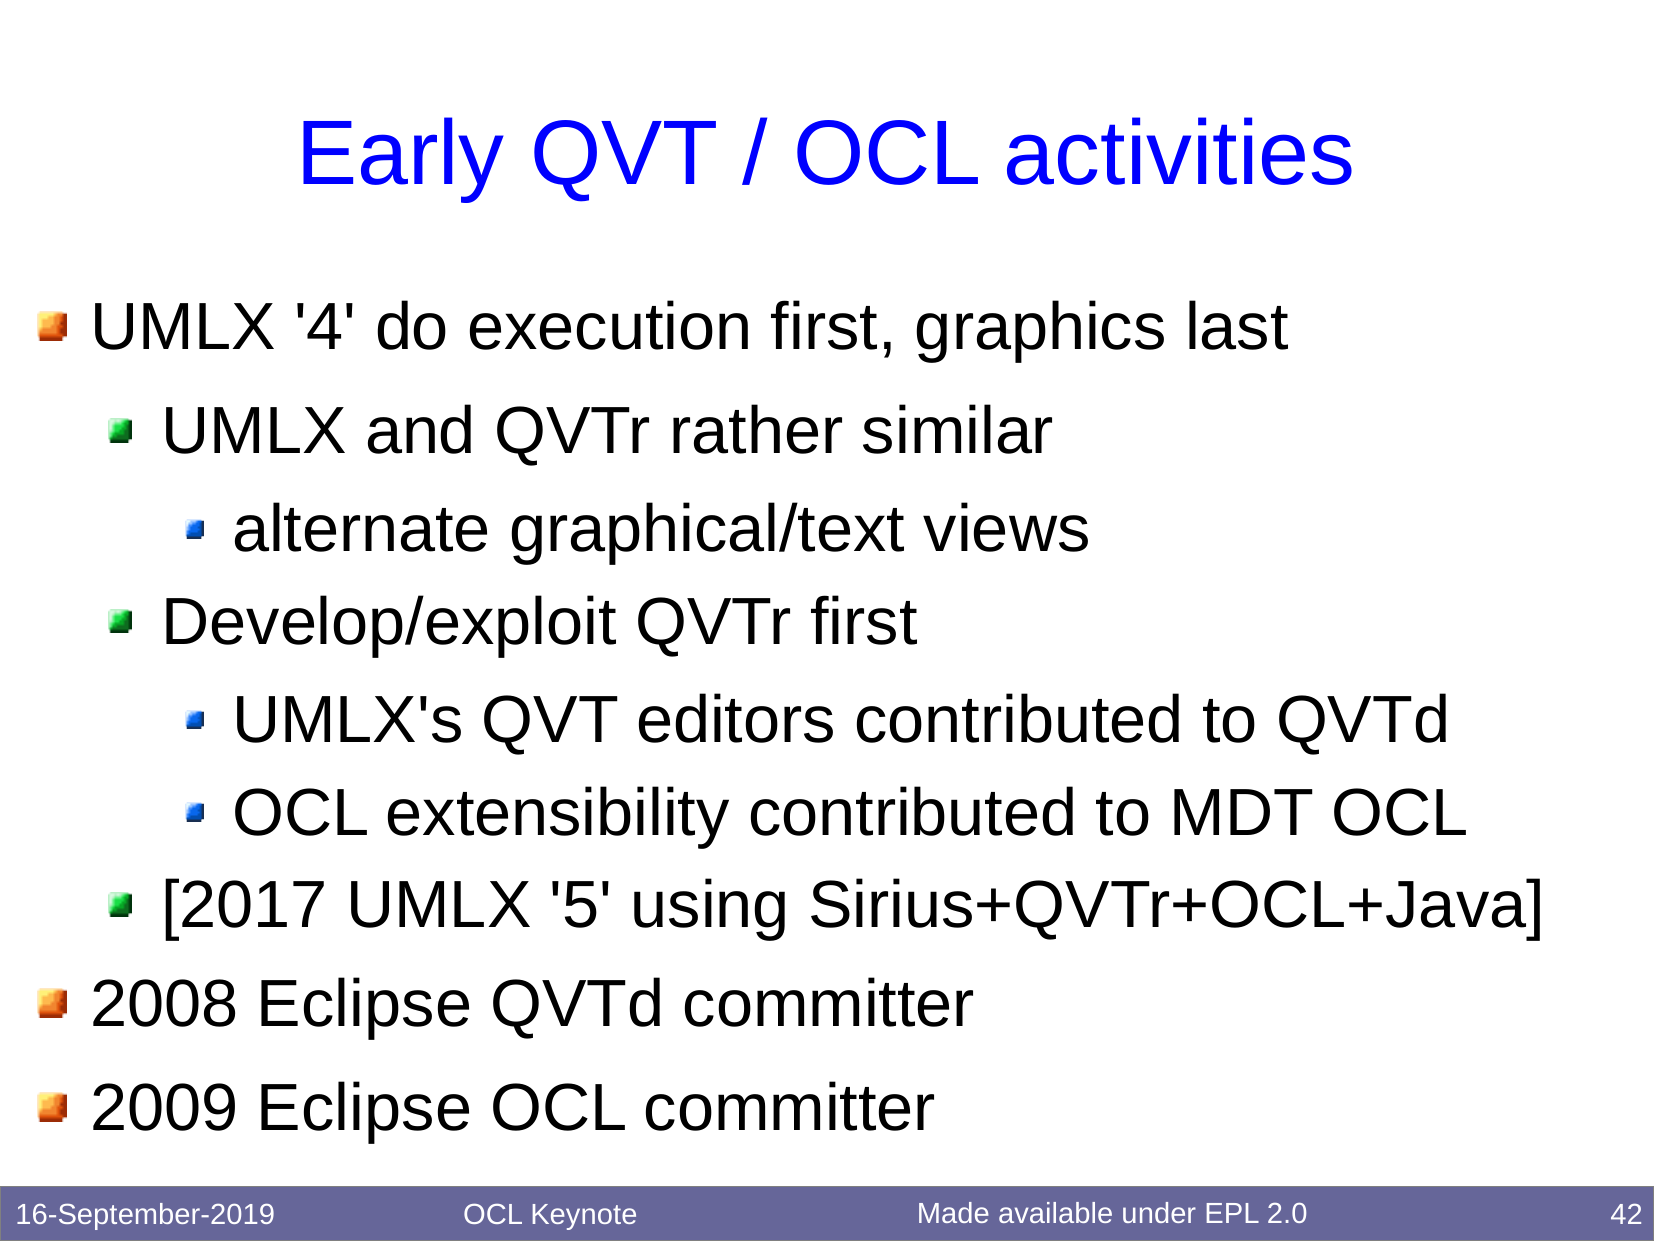

# Early QVT / OCL activities
UMLX '4' do execution first, graphics last
UMLX and QVTr rather similar
alternate graphical/text views
Develop/exploit QVTr first
UMLX's QVT editors contributed to QVTd
OCL extensibility contributed to MDT OCL
[2017 UMLX '5' using Sirius+QVTr+OCL+Java]
2008 Eclipse QVTd committer
2009 Eclipse OCL committer
16-September-2019
OCL Keynote
42